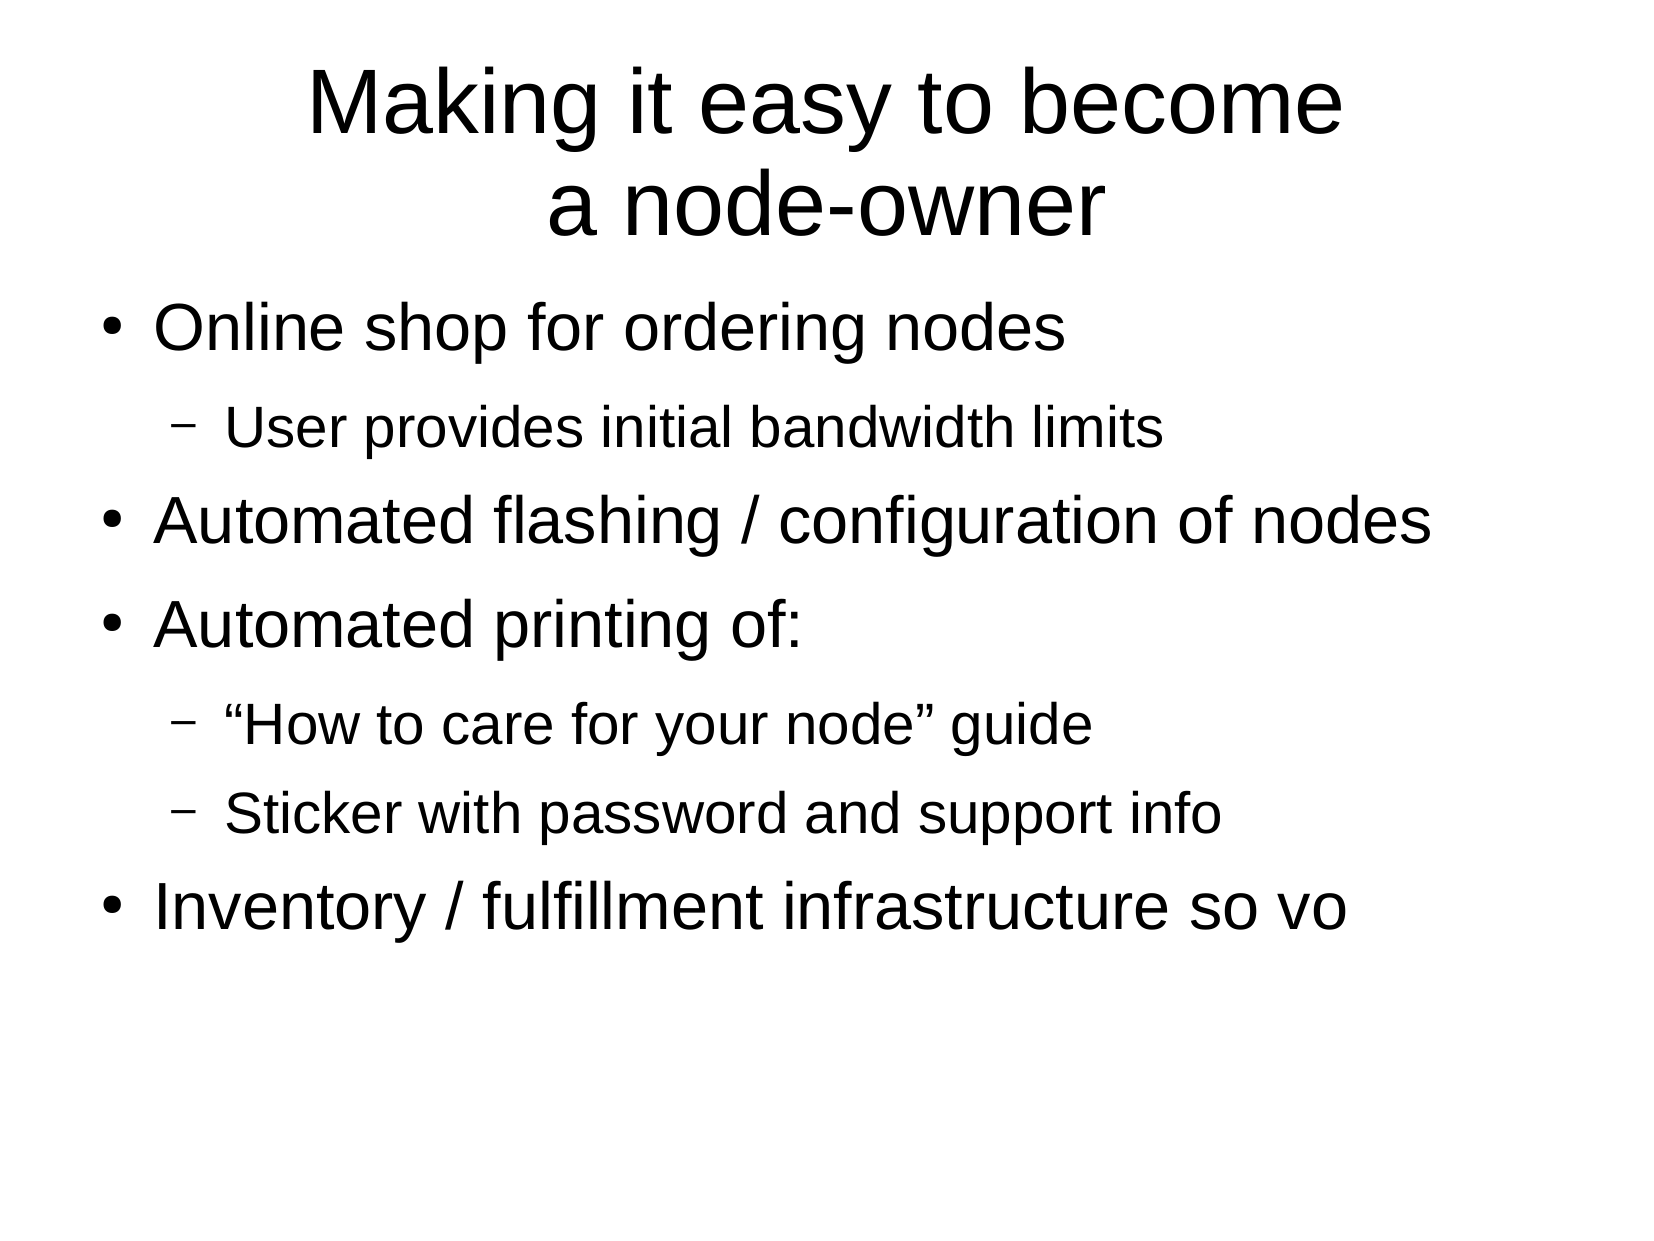

# Making it easy to become a node-owner
Online shop for ordering nodes
User provides initial bandwidth limits
Automated flashing / configuration of nodes
Automated printing of:
“How to care for your node” guide
Sticker with password and support info
Inventory / fulfillment infrastructure so vo